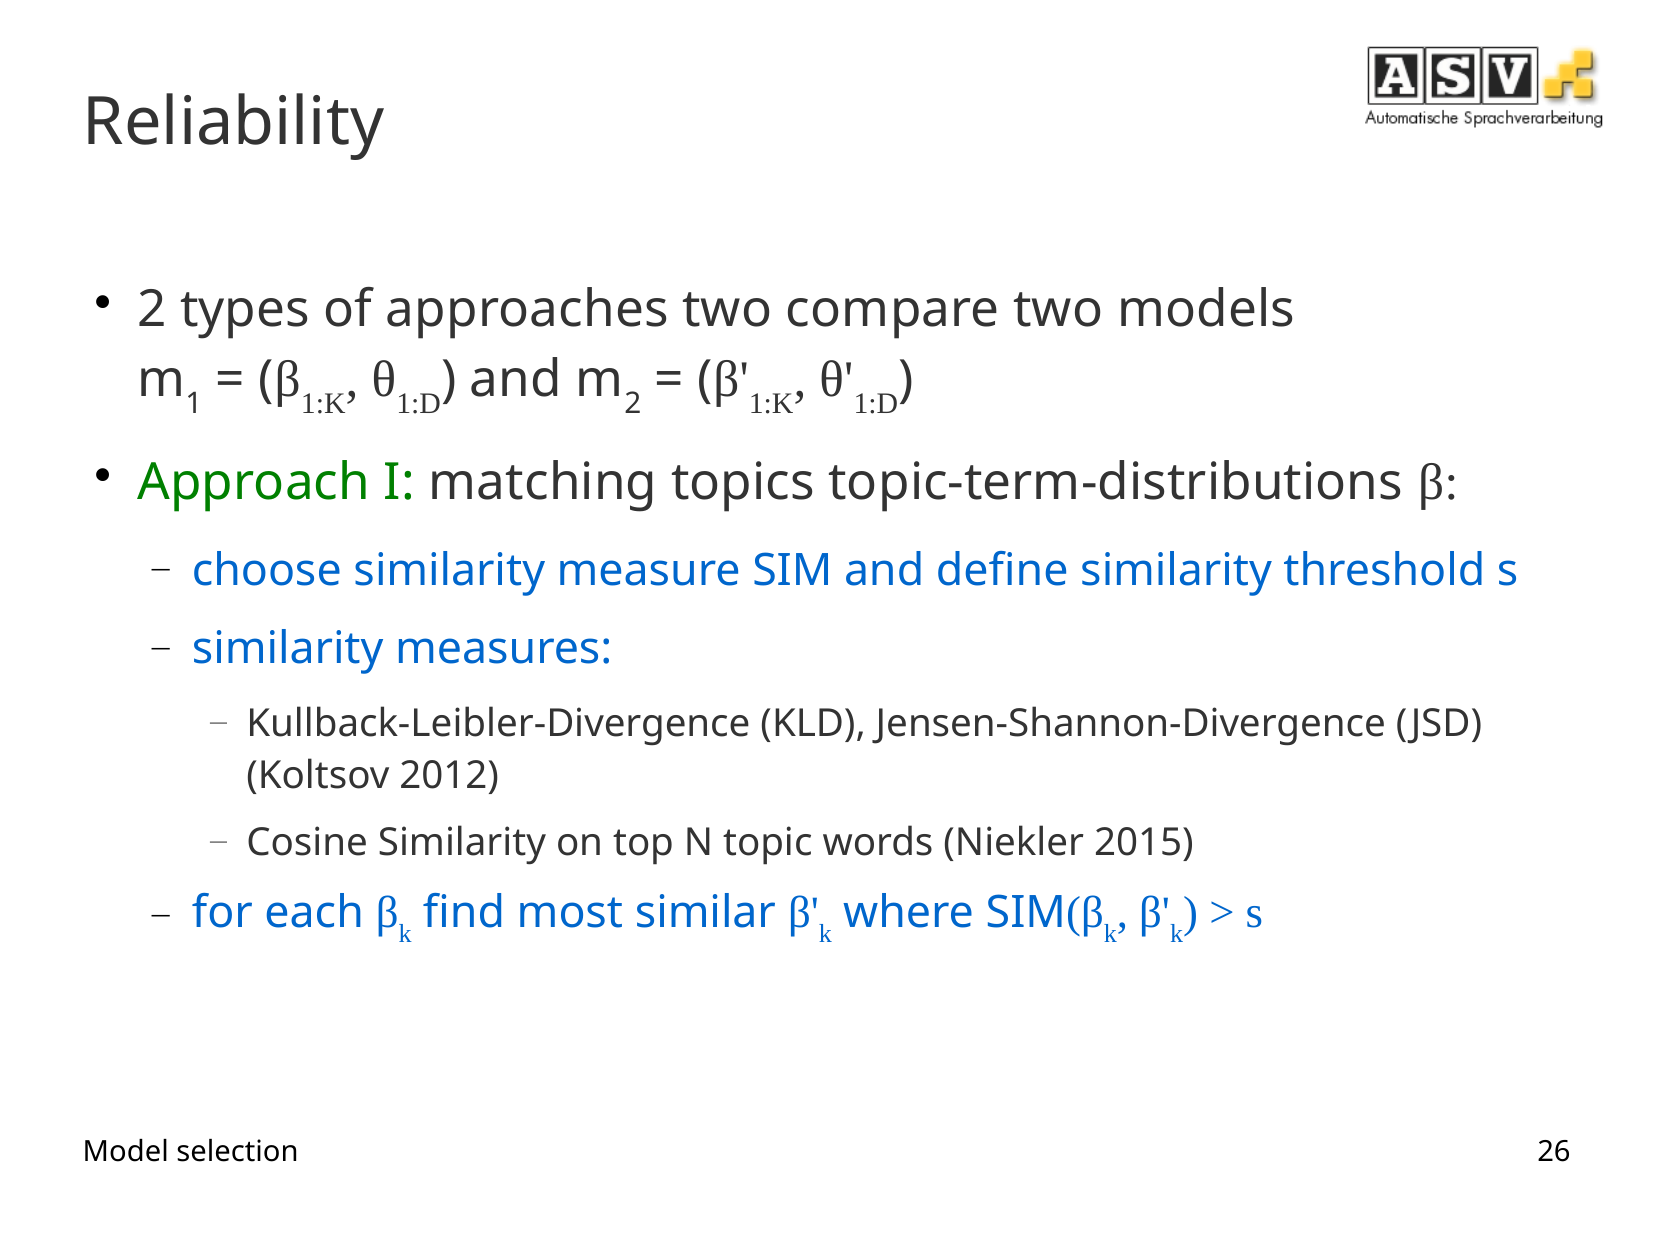

# Reliability
2 types of approaches two compare two models
m1 = (β1:K, θ1:D) and m2 = (β'1:K, θ'1:D)
Approach I: matching topics topic-term-distributions β:
choose similarity measure SIM and define similarity threshold s
similarity measures:
Kullback-Leibler-Divergence (KLD), Jensen-Shannon-Divergence (JSD) (Koltsov 2012)
Cosine Similarity on top N topic words (Niekler 2015)
for each βk find most similar β'k where SIM(βk, β'k) > s
Model selection
26